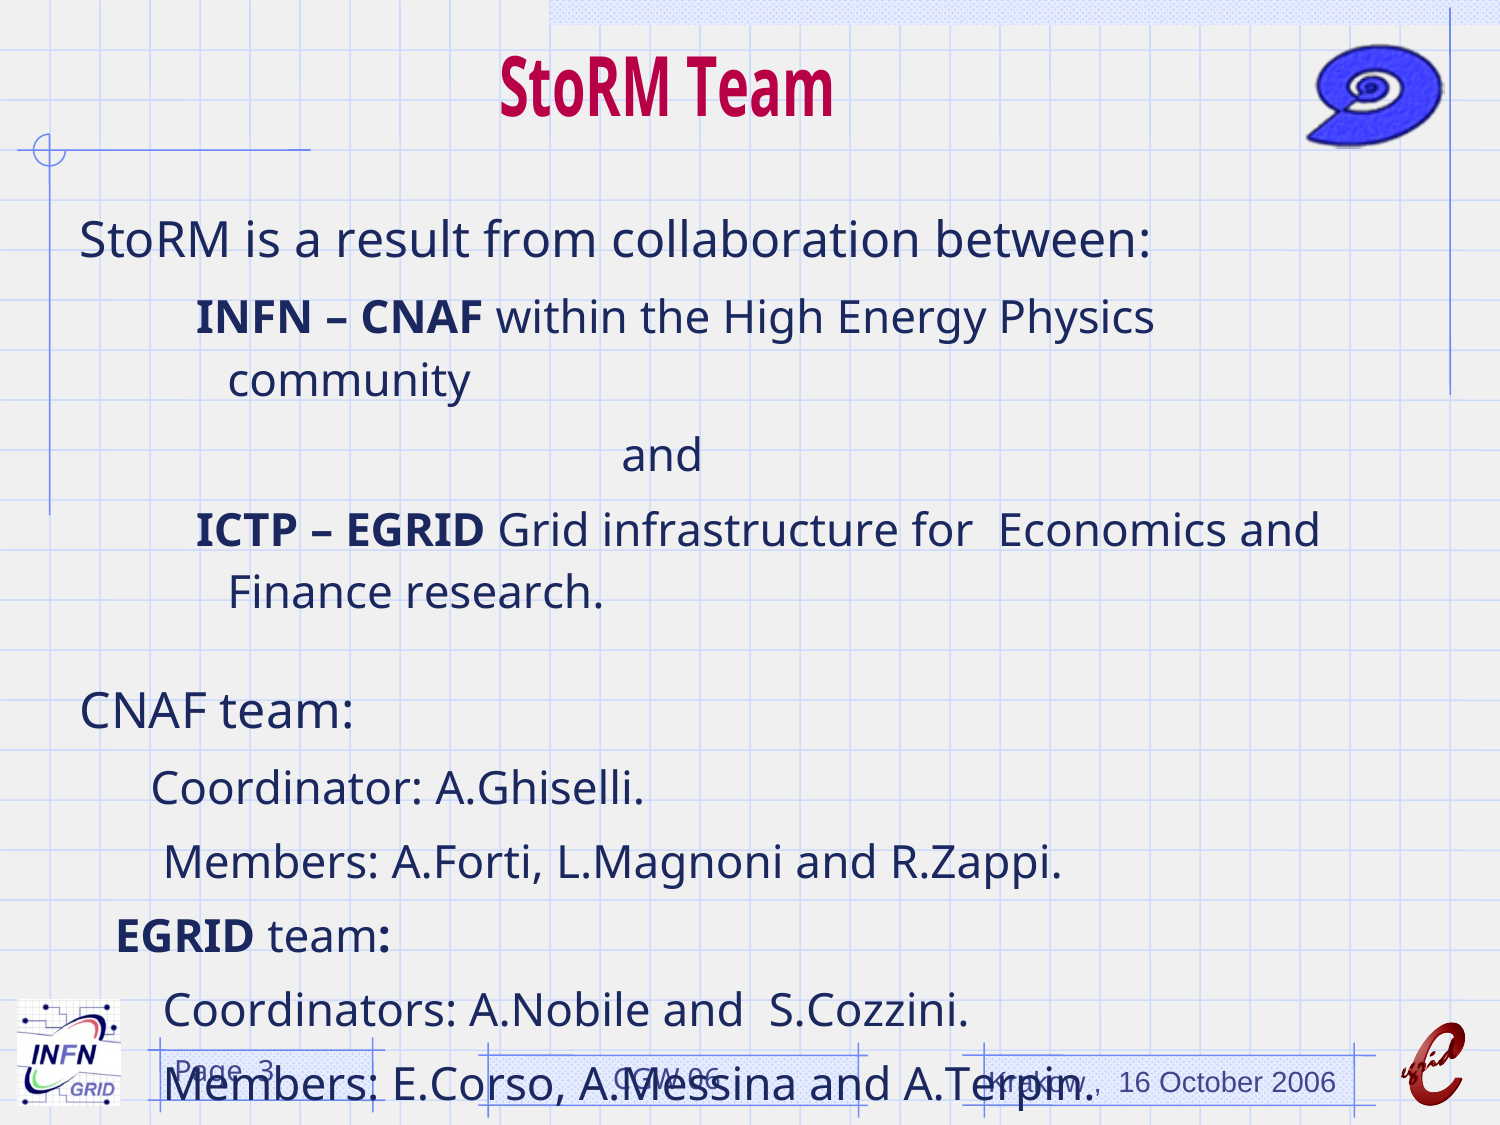

StoRM Team
# StoRM is a result from collaboration between:
INFN – CNAF within the High Energy Physics community
and
ICTP – EGRID Grid infrastructure for Economics and Finance research.
CNAF team:
Coordinator: A.Ghiselli.
 Members: A.Forti, L.Magnoni and R.Zappi.
EGRID team:
 Coordinators: A.Nobile and S.Cozzini.
 Members: E.Corso, A.Messina and A.Terpin.
3